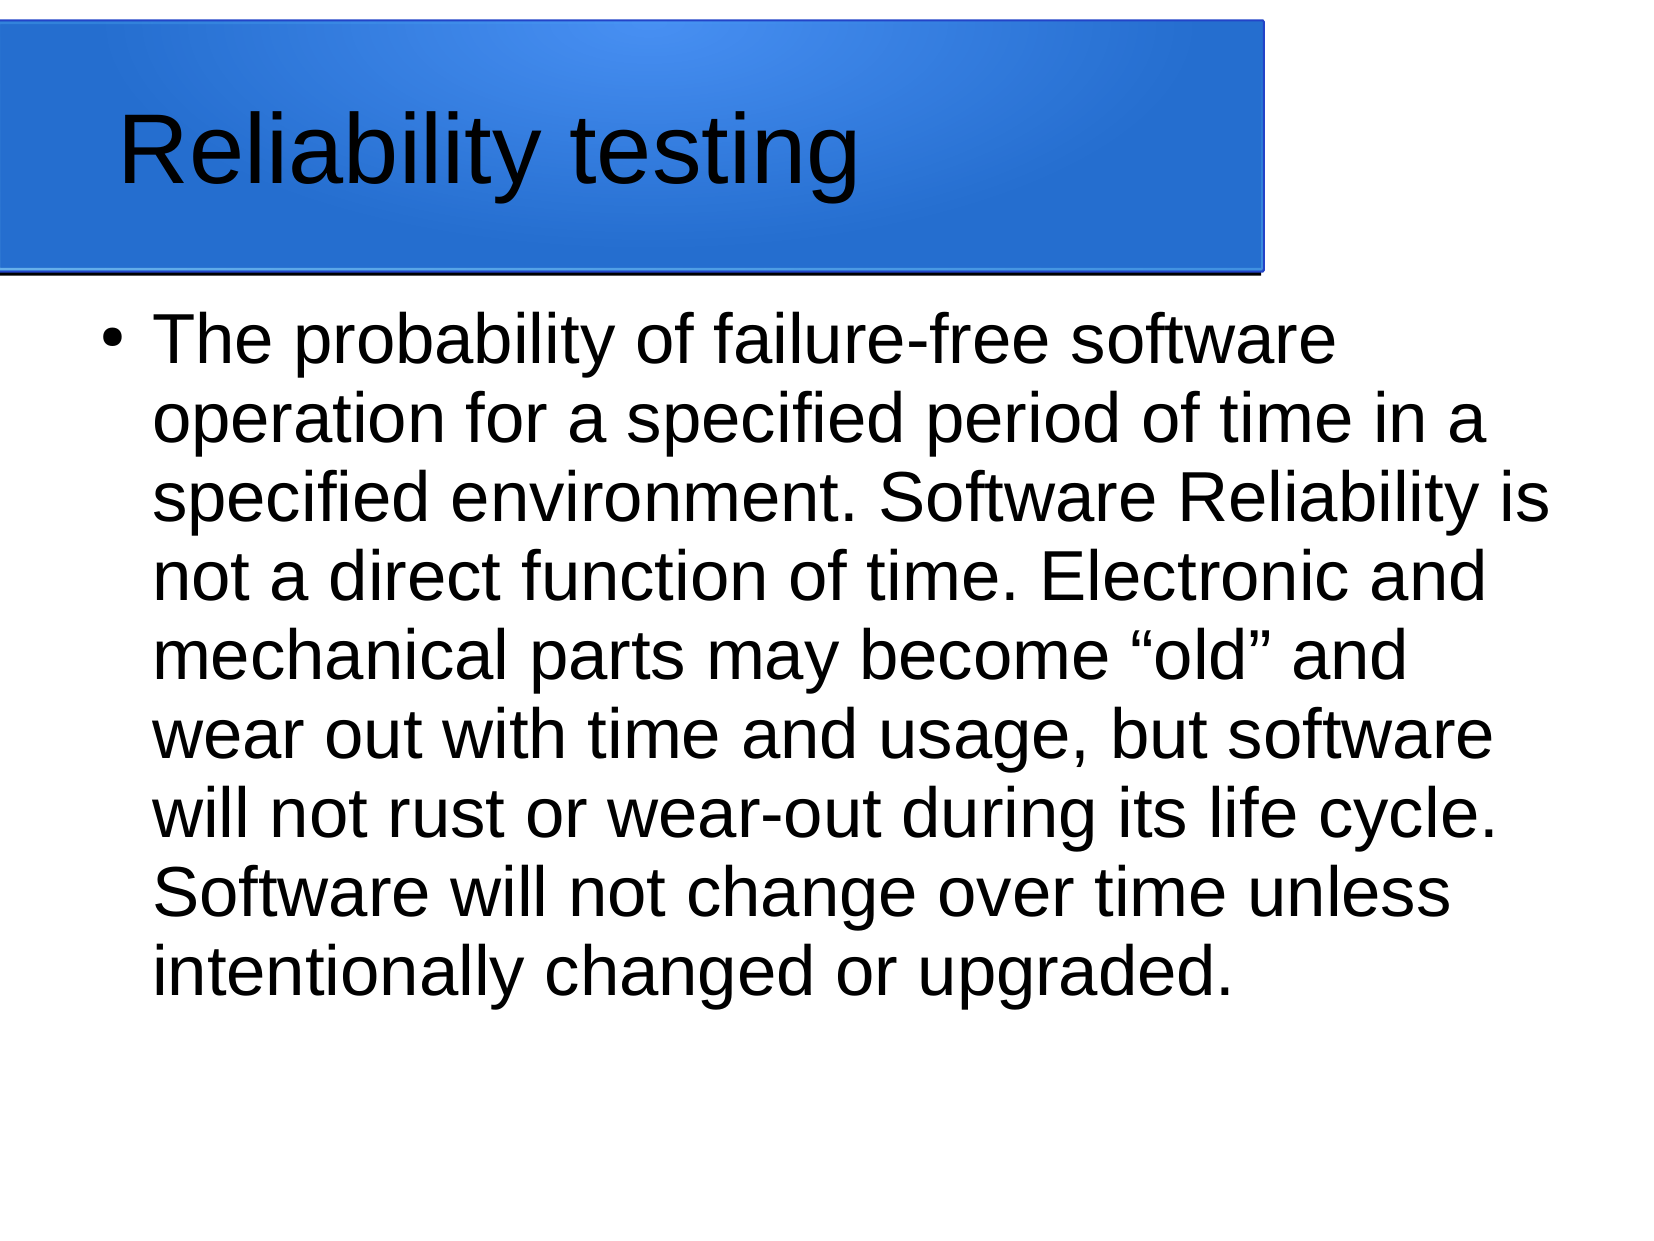

# Reliability testing
The probability of failure-free software operation for a specified period of time in a specified environment. Software Reliability is not a direct function of time. Electronic and mechanical parts may become “old” and wear out with time and usage, but software will not rust or wear-out during its life cycle. Software will not change over time unless intentionally changed or upgraded.